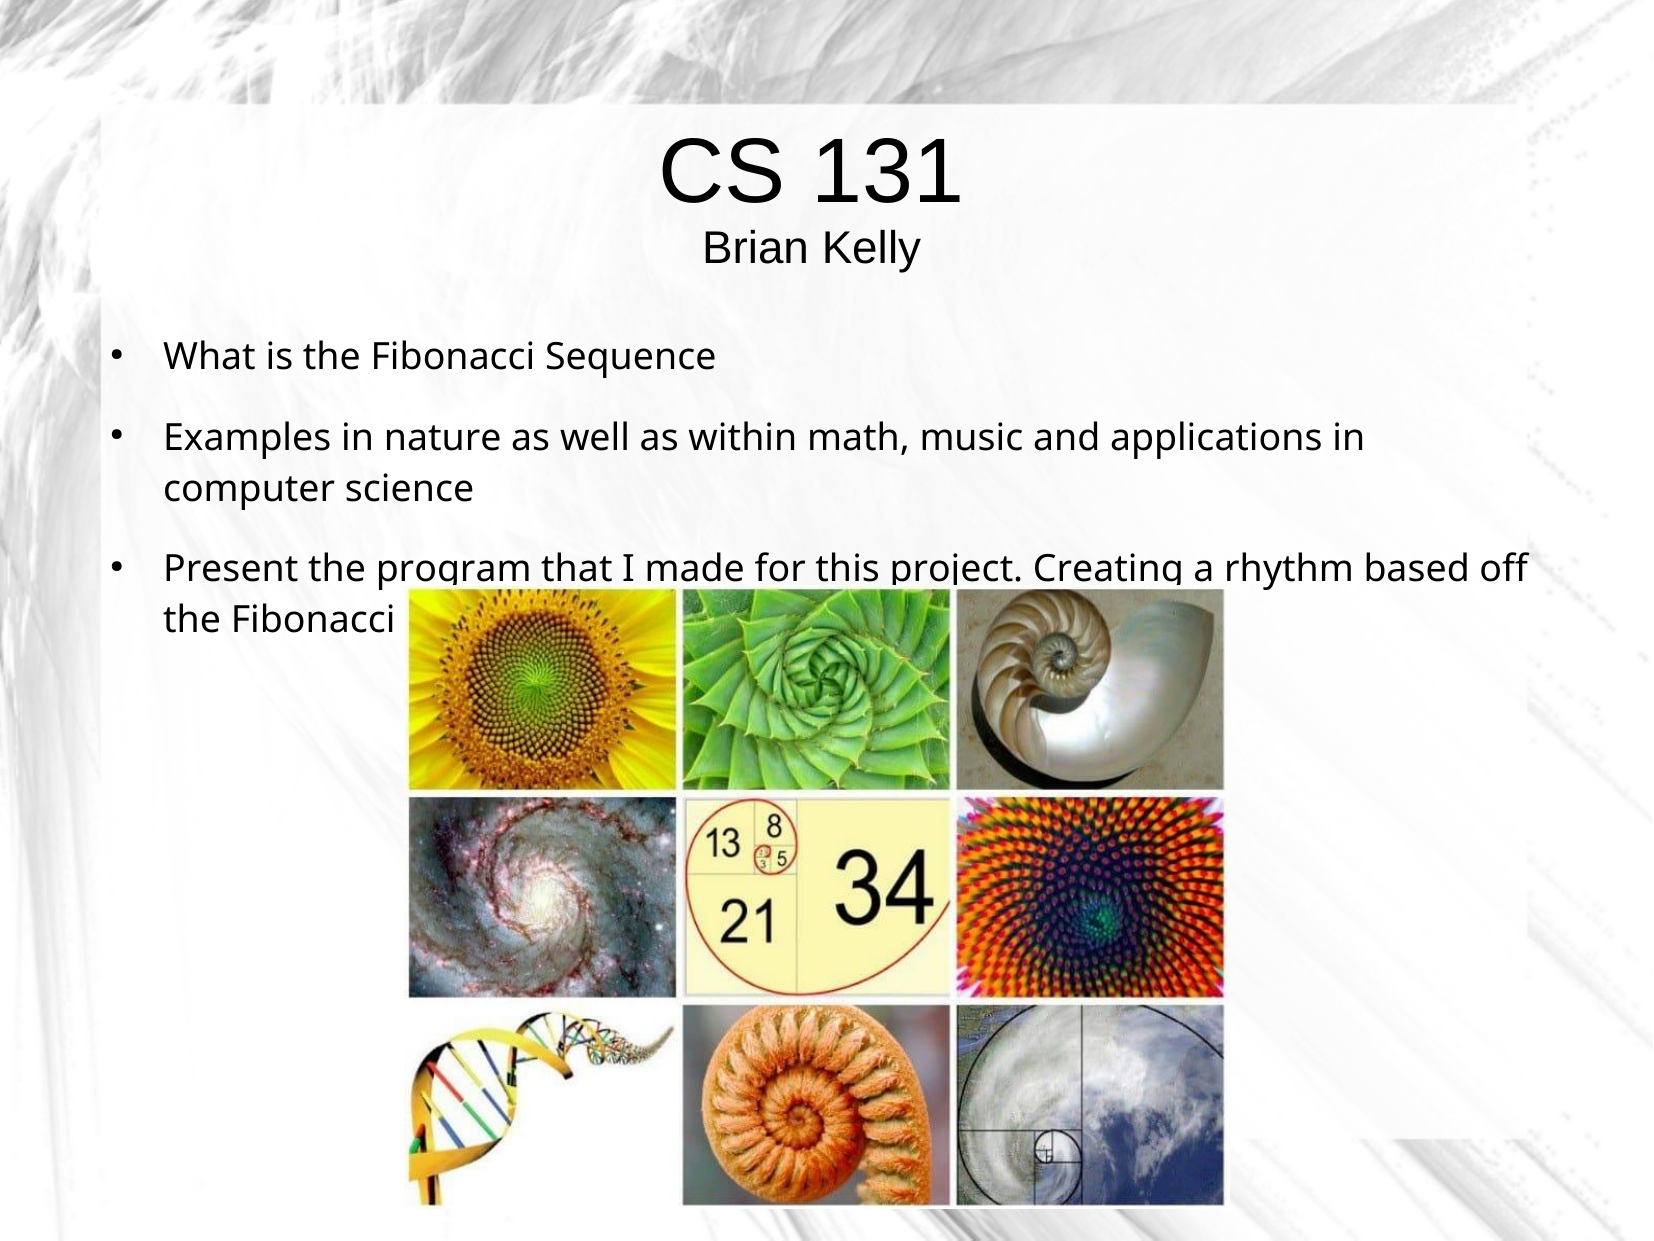

# CS 131 Brian Kelly
What is the Fibonacci Sequence
Examples in nature as well as within math, music and applications in computer science
Present the program that I made for this project. Creating a rhythm based off the Fibonacci numbers